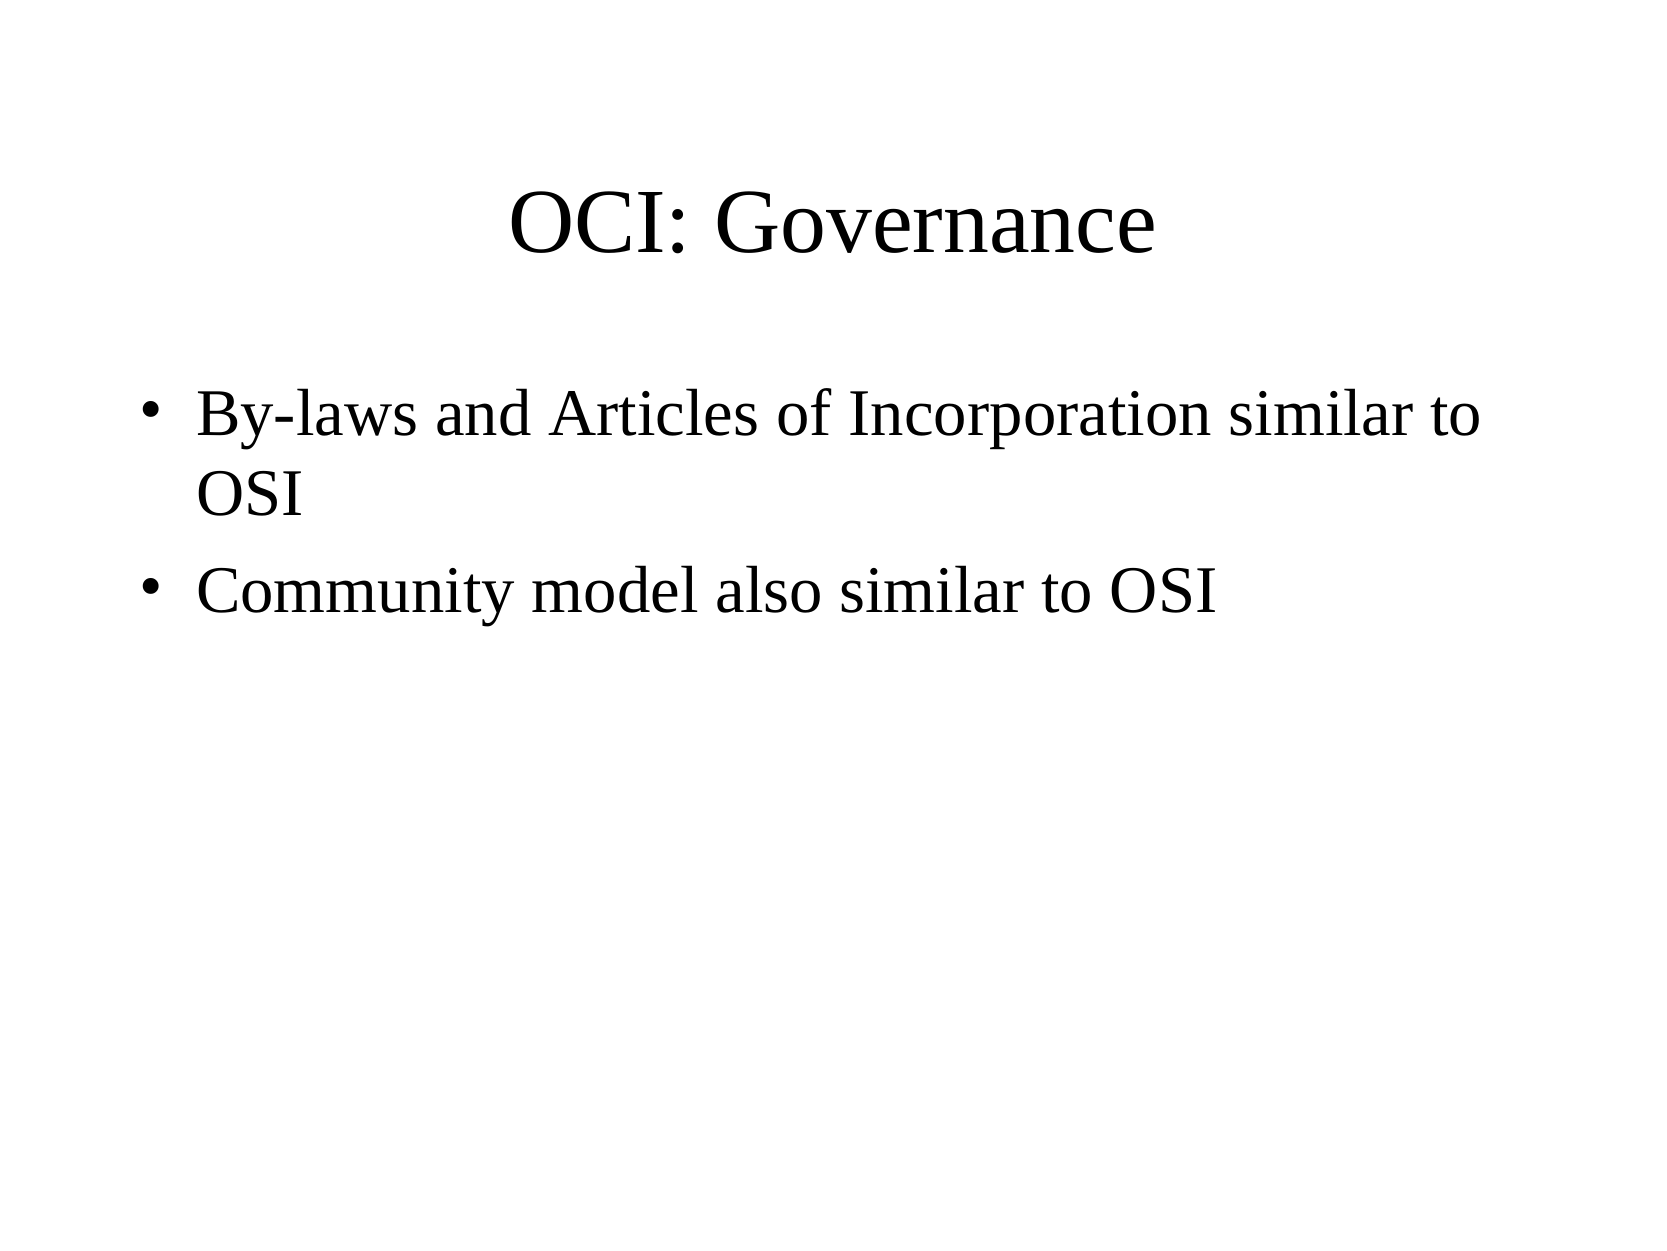

# OCI: Governance
By-laws and Articles of Incorporation similar to OSI
Community model also similar to OSI